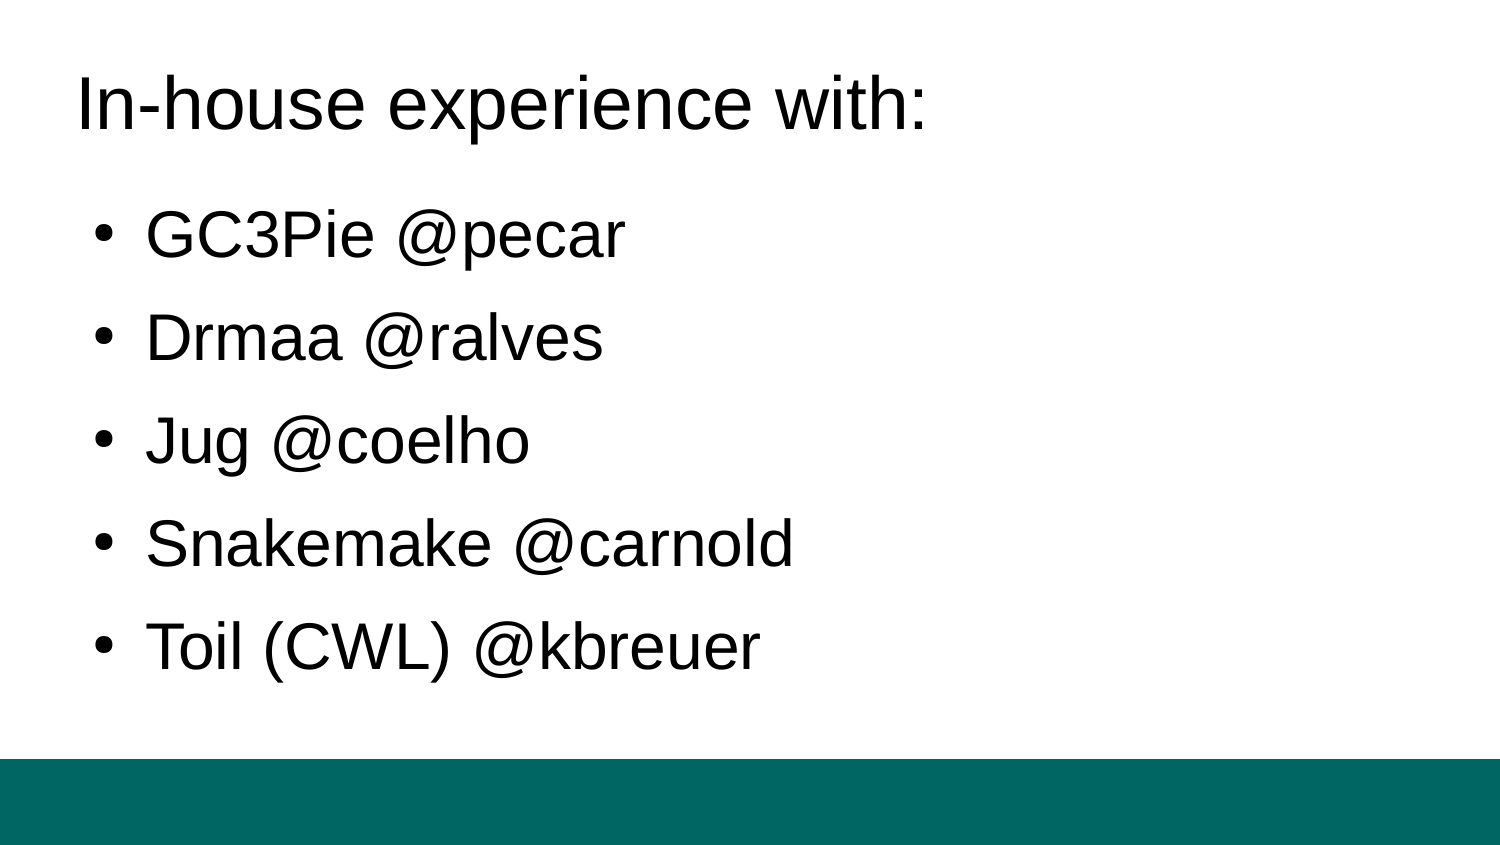

# In-house experience with:
GC3Pie @pecar
Drmaa @ralves
Jug @coelho
Snakemake @carnold
Toil (CWL) @kbreuer